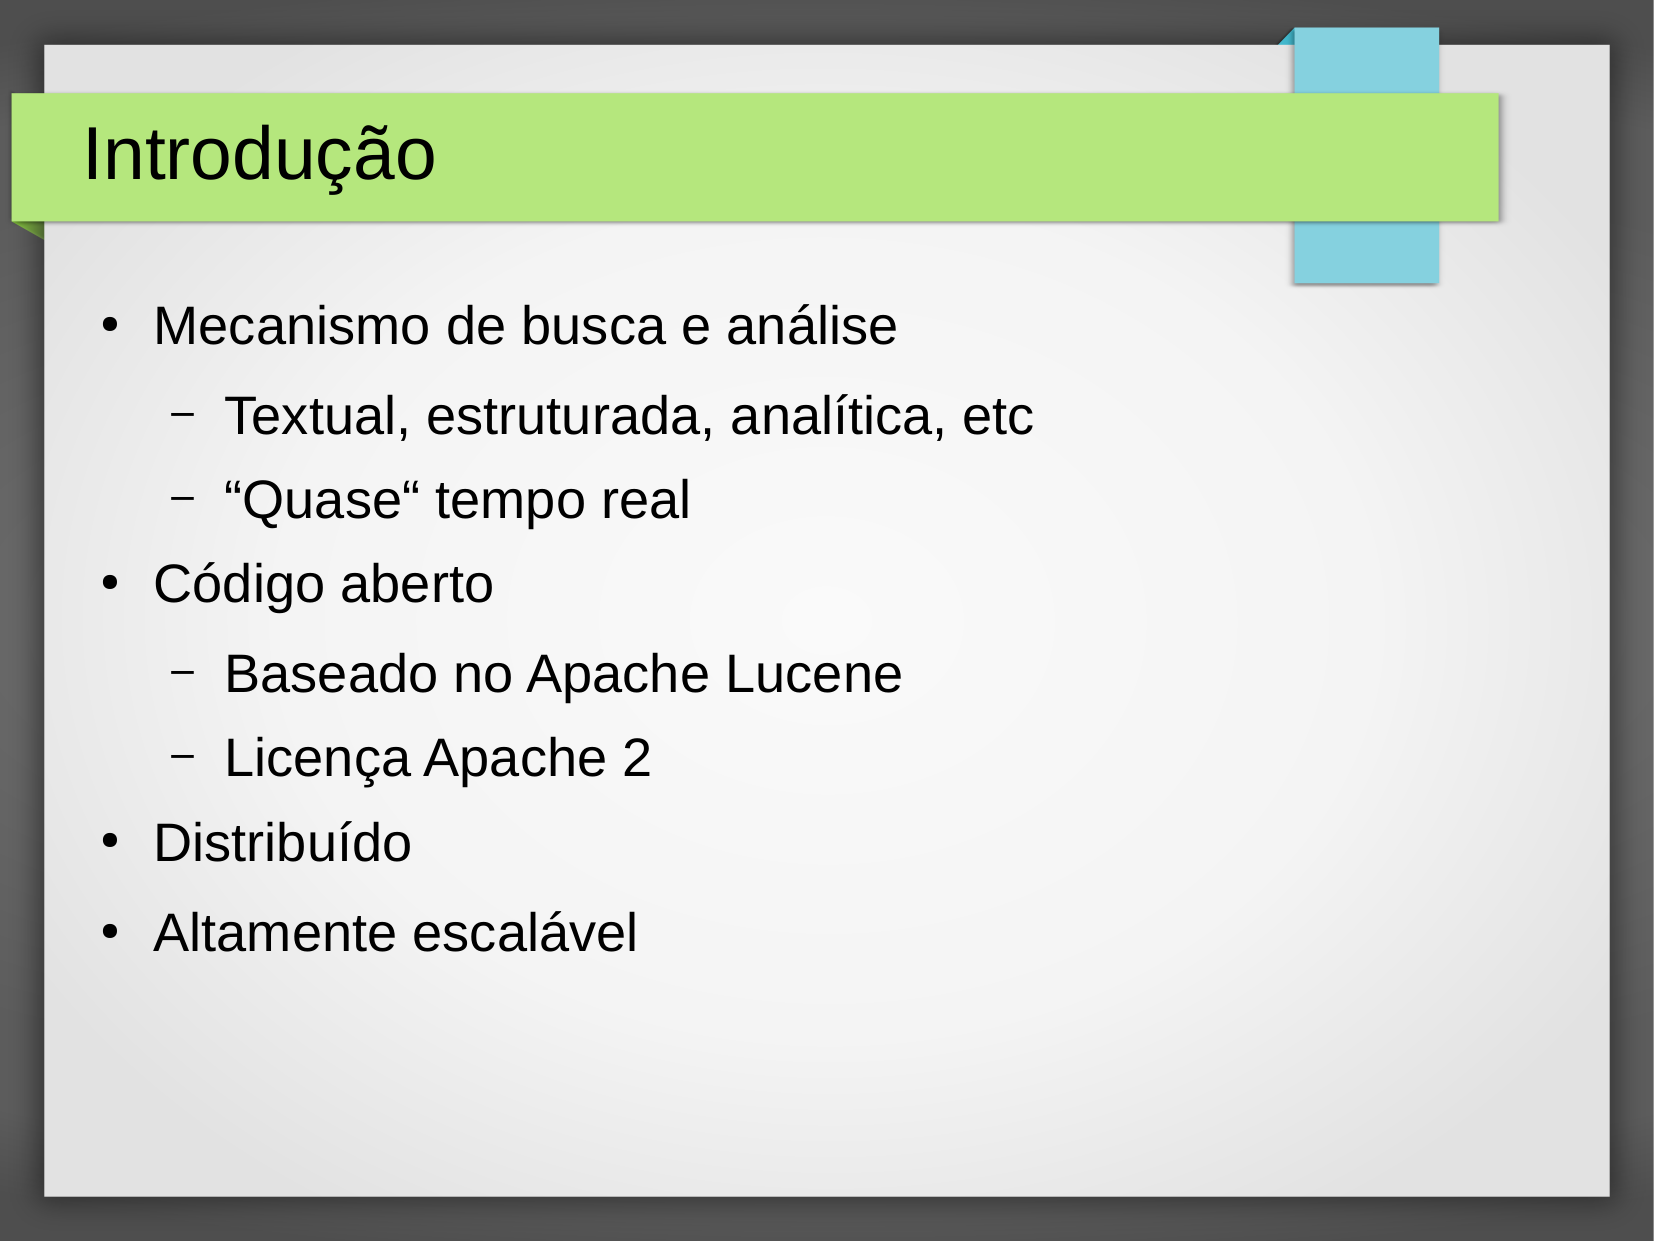

# Introdução
Mecanismo de busca e análise
Textual, estruturada, analítica, etc
“Quase“ tempo real
Código aberto
Baseado no Apache Lucene
Licença Apache 2
Distribuído
Altamente escalável